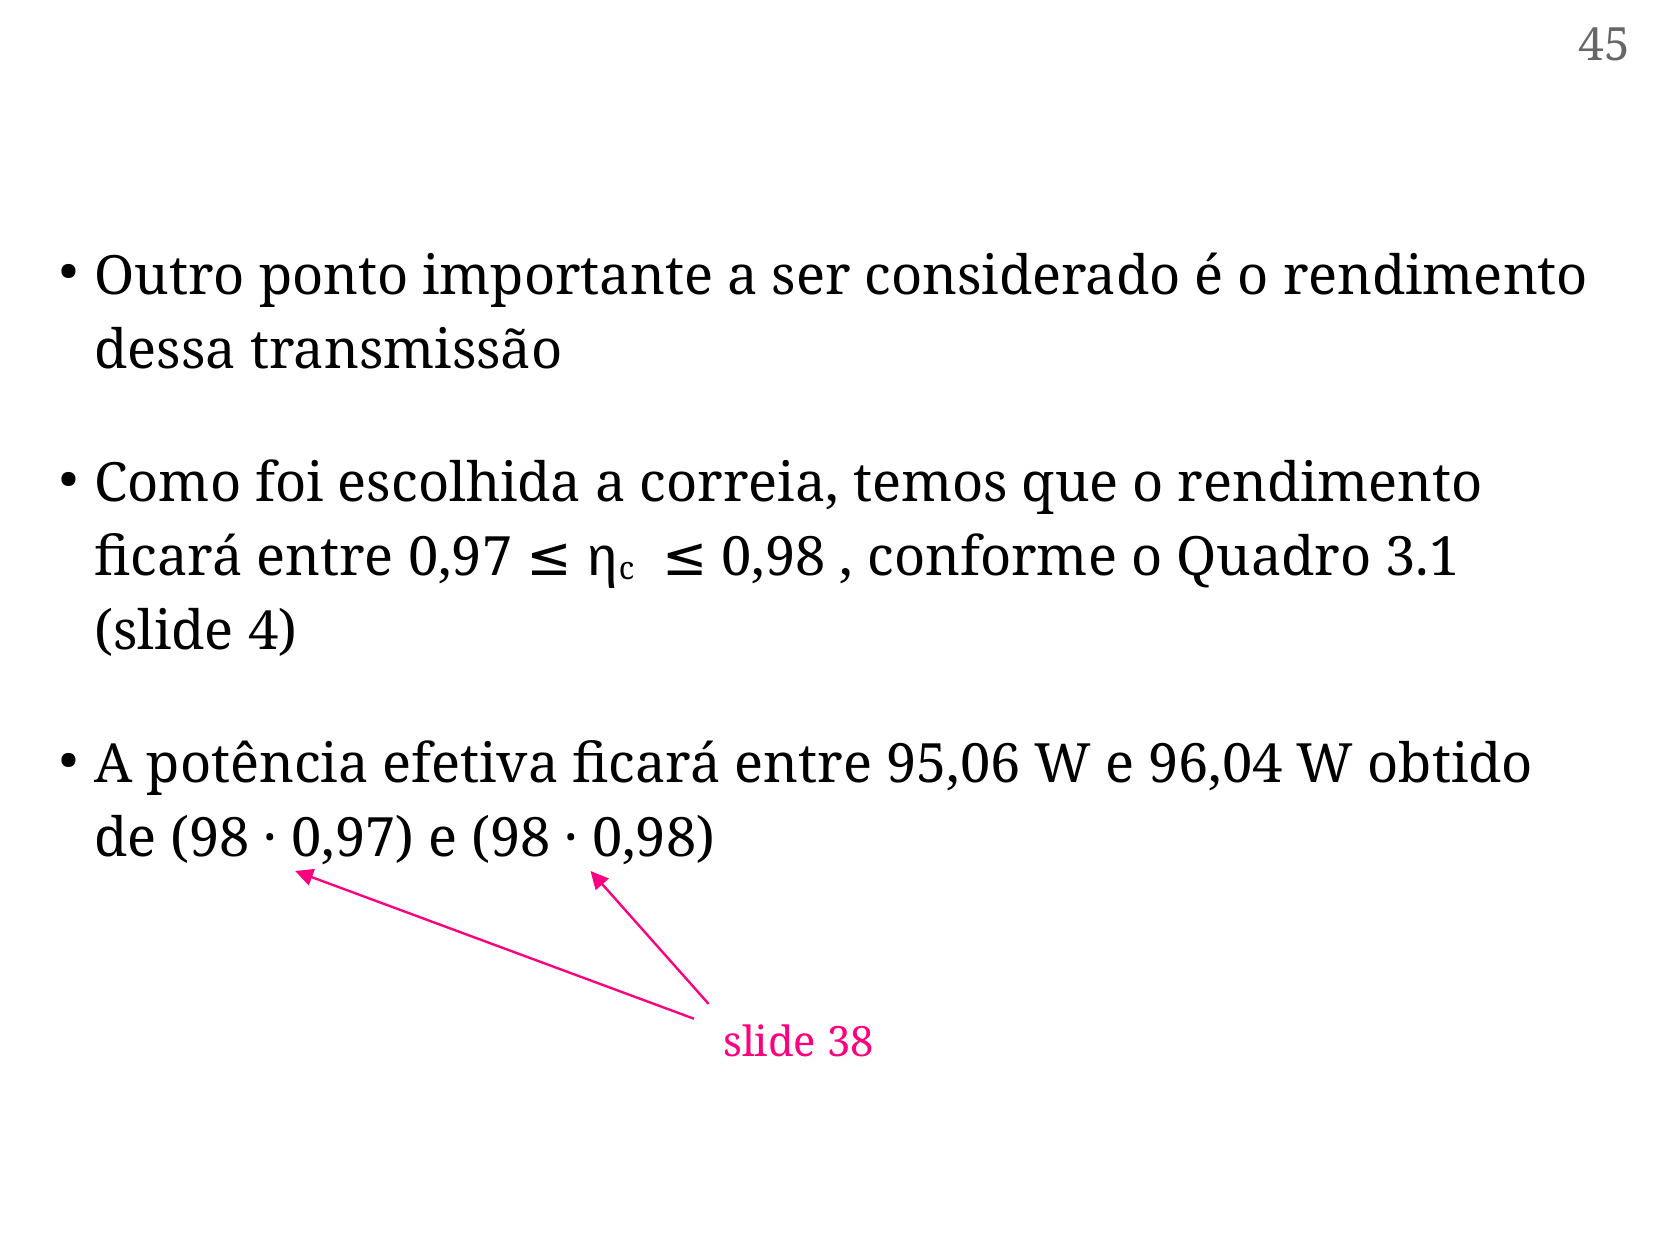

45
#
Outro ponto importante a ser considerado é o rendimento dessa transmissão
Como foi escolhida a correia, temos que o rendimento ficará entre 0,97 ≤ ηc ≤ 0,98 , conforme o Quadro 3.1 (slide 4)
A potência efetiva ficará entre 95,06 W e 96,04 W obtido de (98 · 0,97) e (98 · 0,98)
slide 38